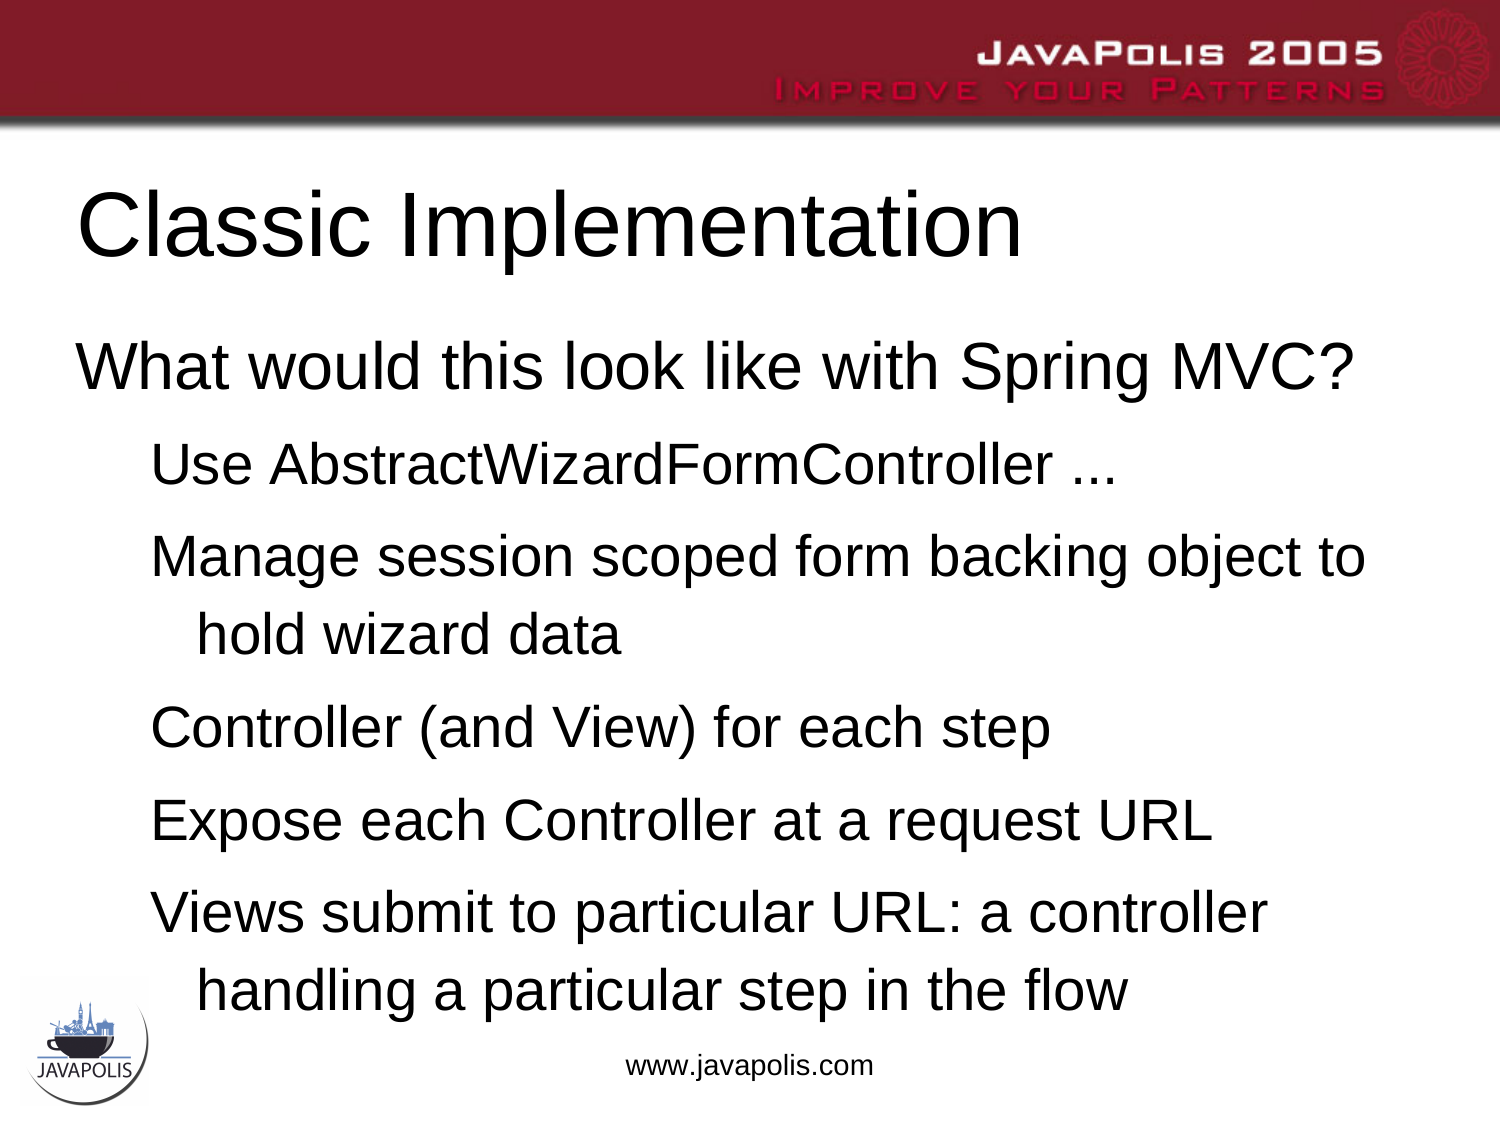

# Classic Implementation
What would this look like with Spring MVC?
Use AbstractWizardFormController ...
Manage session scoped form backing object to hold wizard data
Controller (and View) for each step
Expose each Controller at a request URL
Views submit to particular URL: a controller handling a particular step in the flow